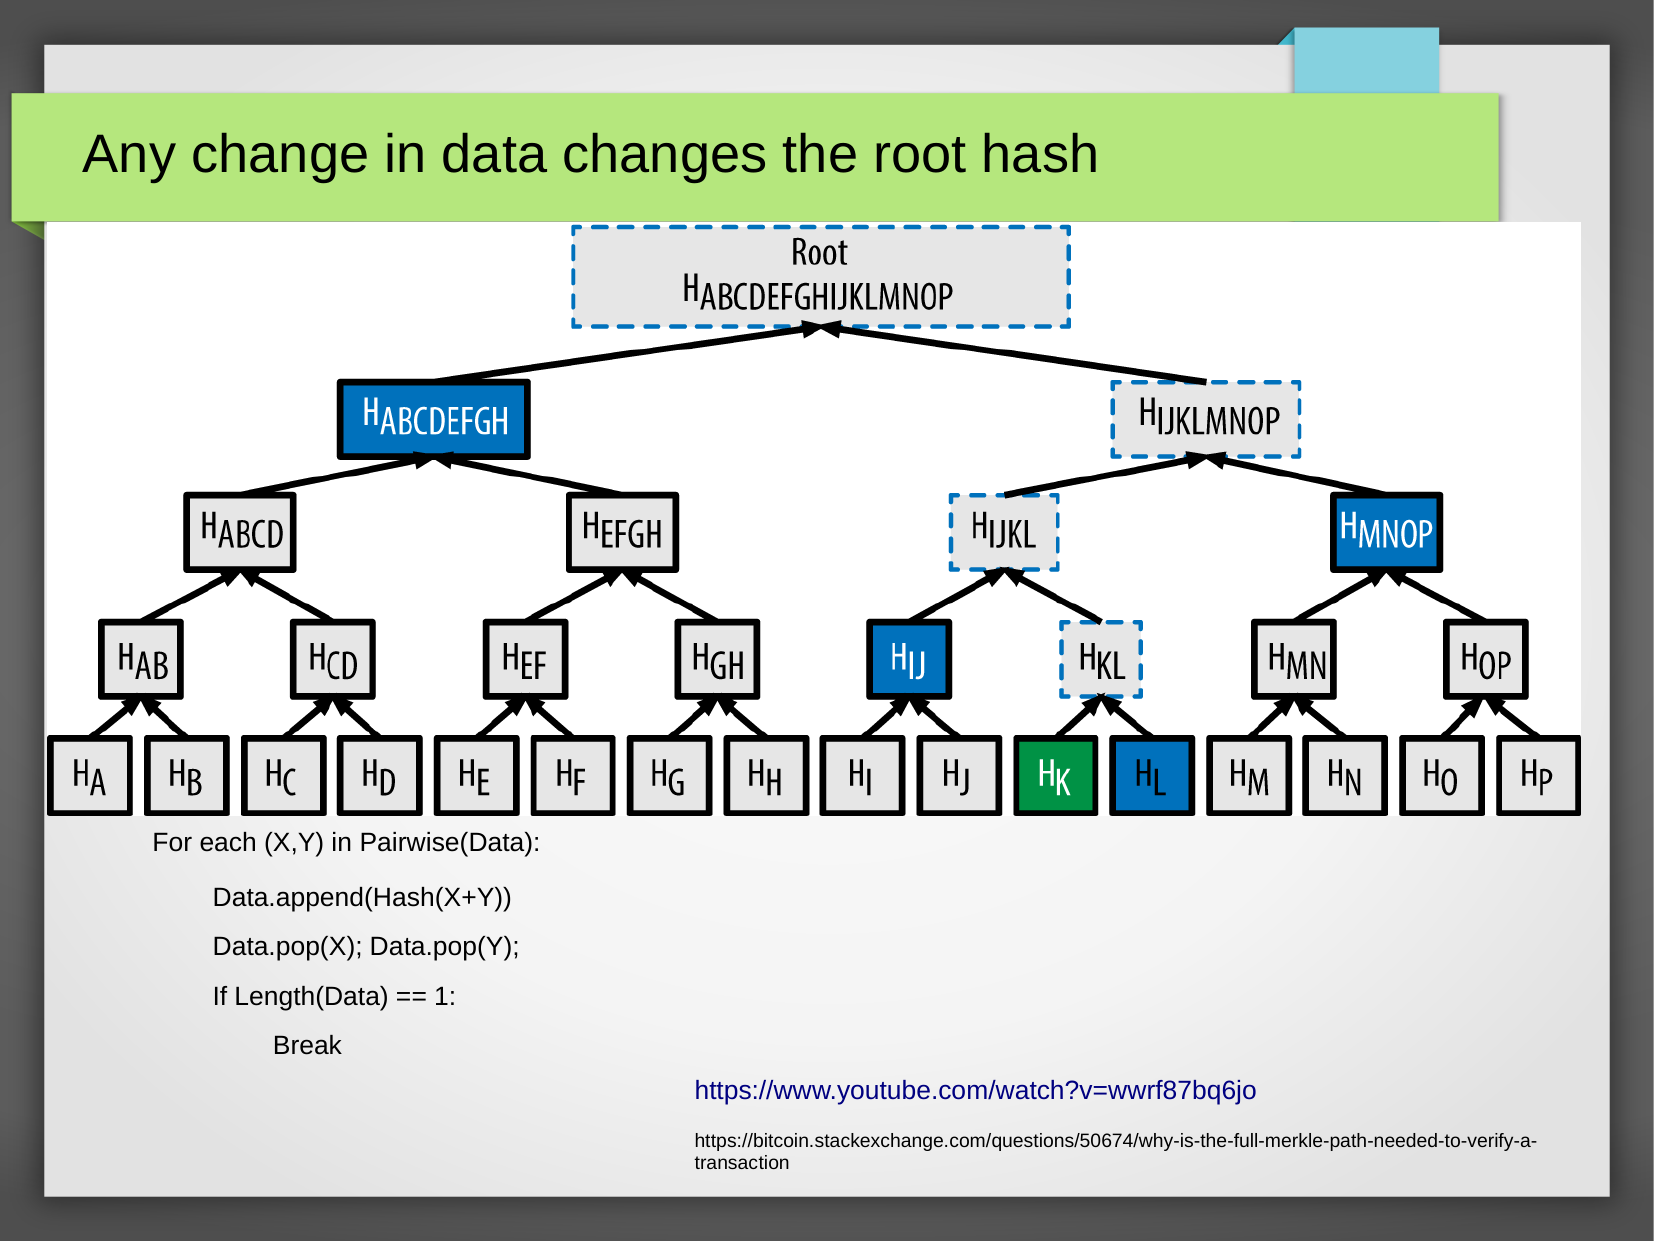

# Any change in data changes the root hash
For each (X,Y) in Pairwise(Data):
Data.append(Hash(X+Y))
Data.pop(X); Data.pop(Y);
If Length(Data) == 1:
Break
https://www.youtube.com/watch?v=wwrf87bq6jo
https://bitcoin.stackexchange.com/questions/50674/why-is-the-full-merkle-path-needed-to-verify-a-transaction